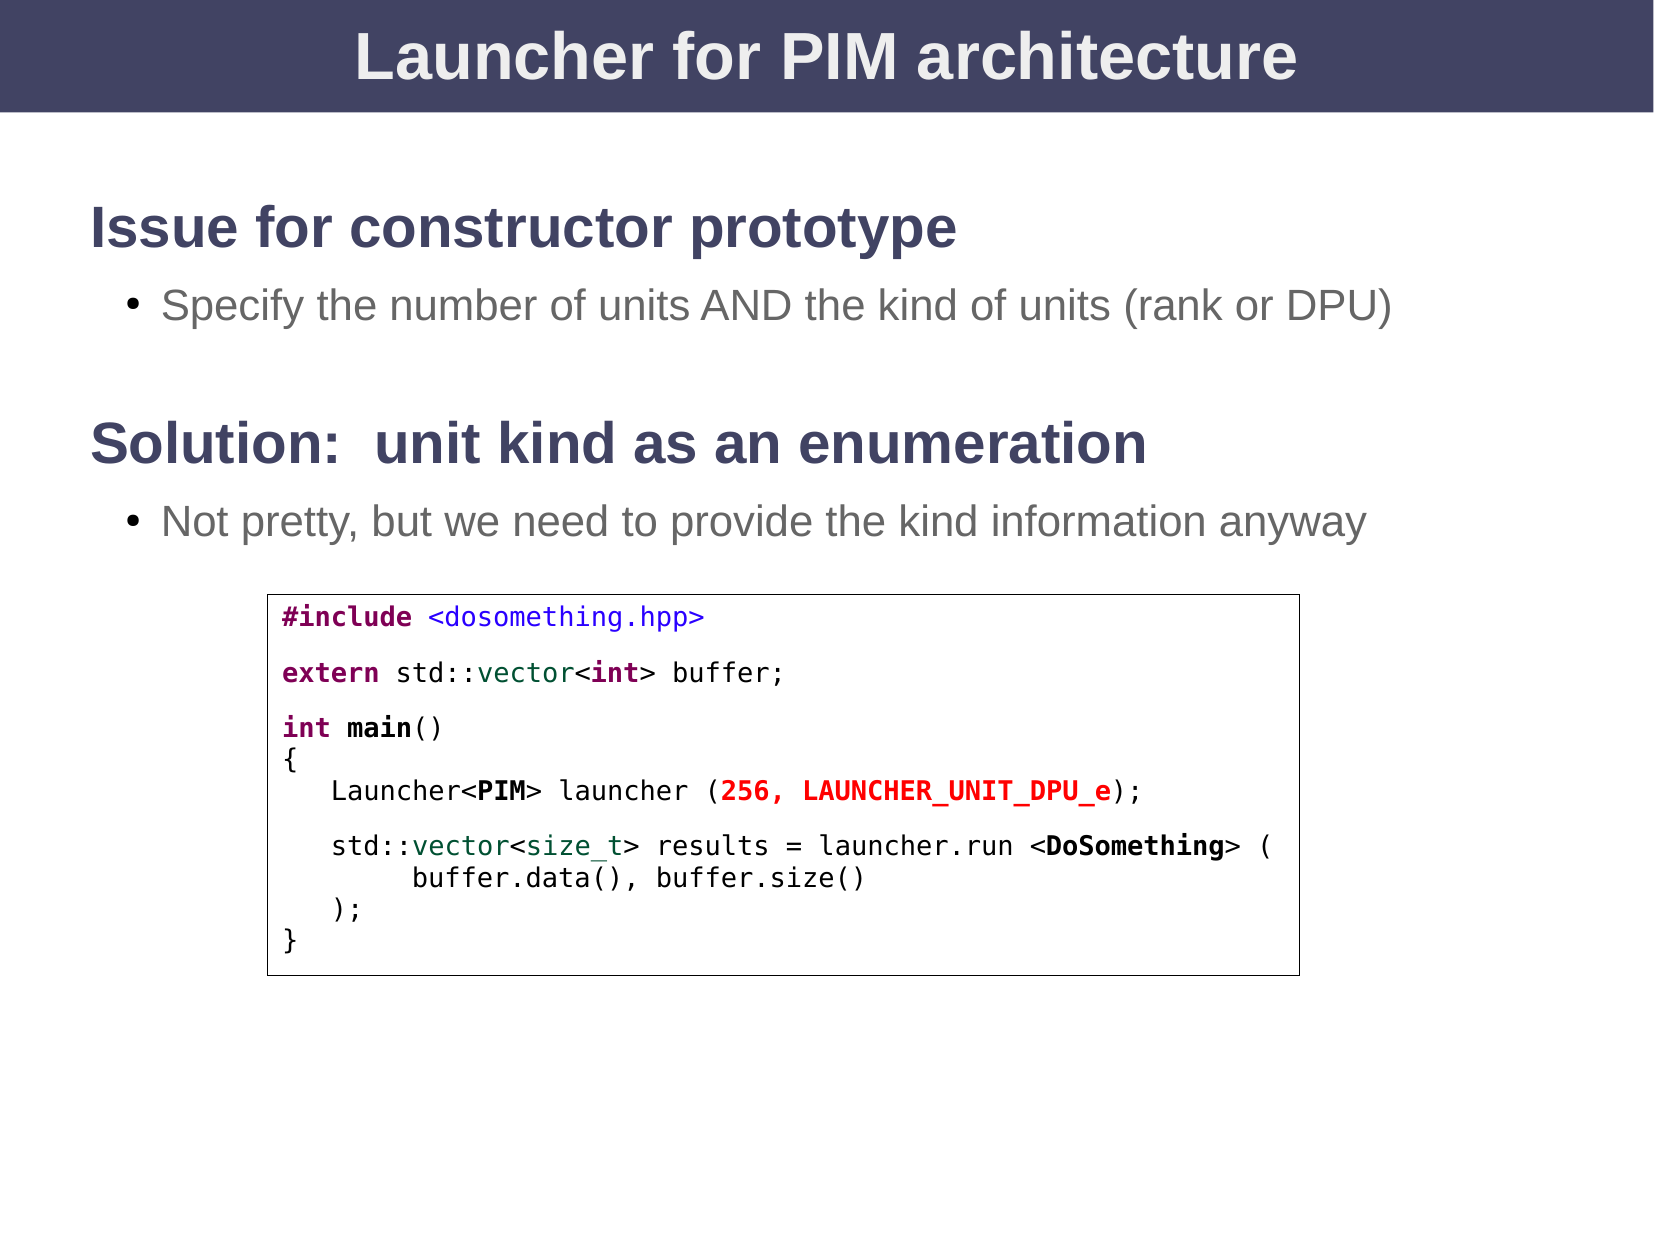

Launcher for PIM architecture
Issue for constructor prototype
Specify the number of units AND the kind of units (rank or DPU)
Solution: unit kind as an enumeration
Not pretty, but we need to provide the kind information anyway
#include <dosomething.hpp>
extern std::vector<int> buffer;
int main()
{
 Launcher<PIM> launcher (256, LAUNCHER_UNIT_DPU_e);
 std::vector<size_t> results = launcher.run <DoSomething> (
 buffer.data(), buffer.size()
 );
}